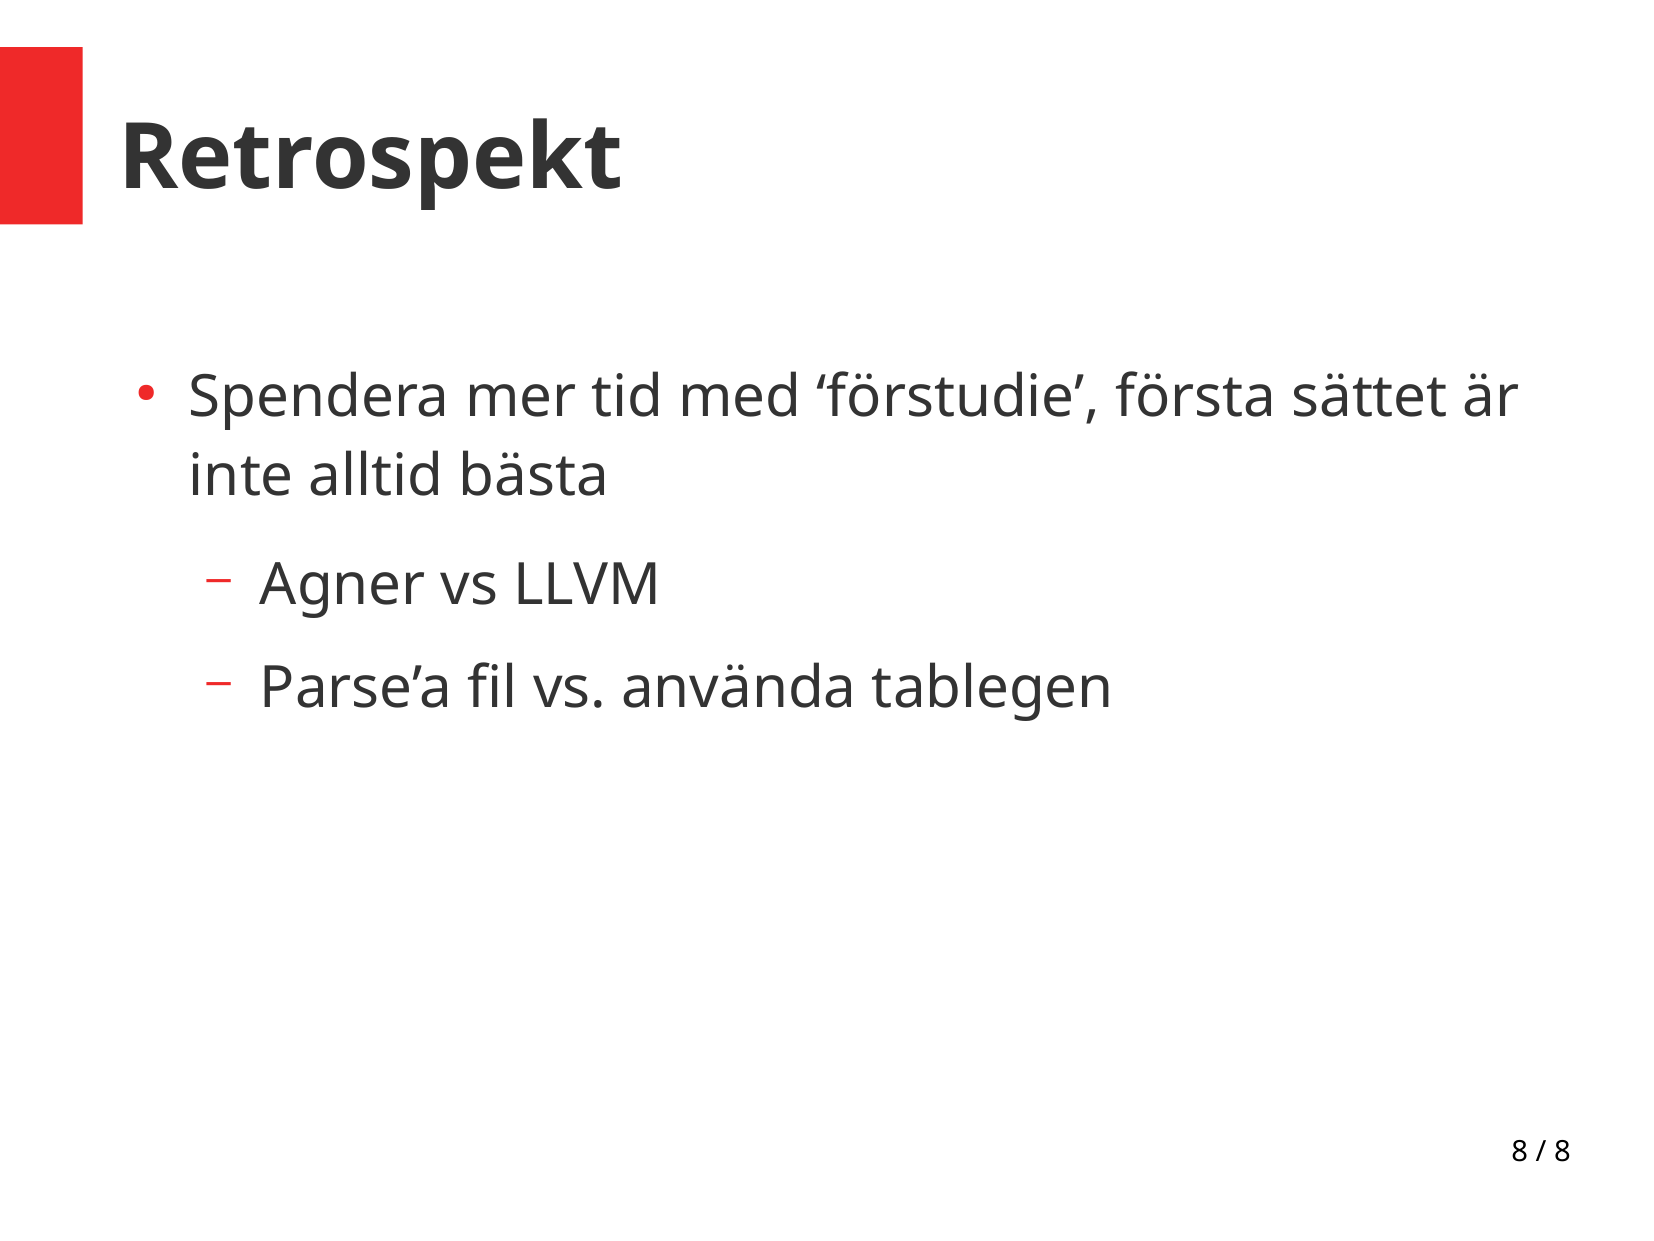

# Retrospekt
Spendera mer tid med ‘förstudie’, första sättet är inte alltid bästa
Agner vs LLVM
Parse’a fil vs. använda tablegen
8